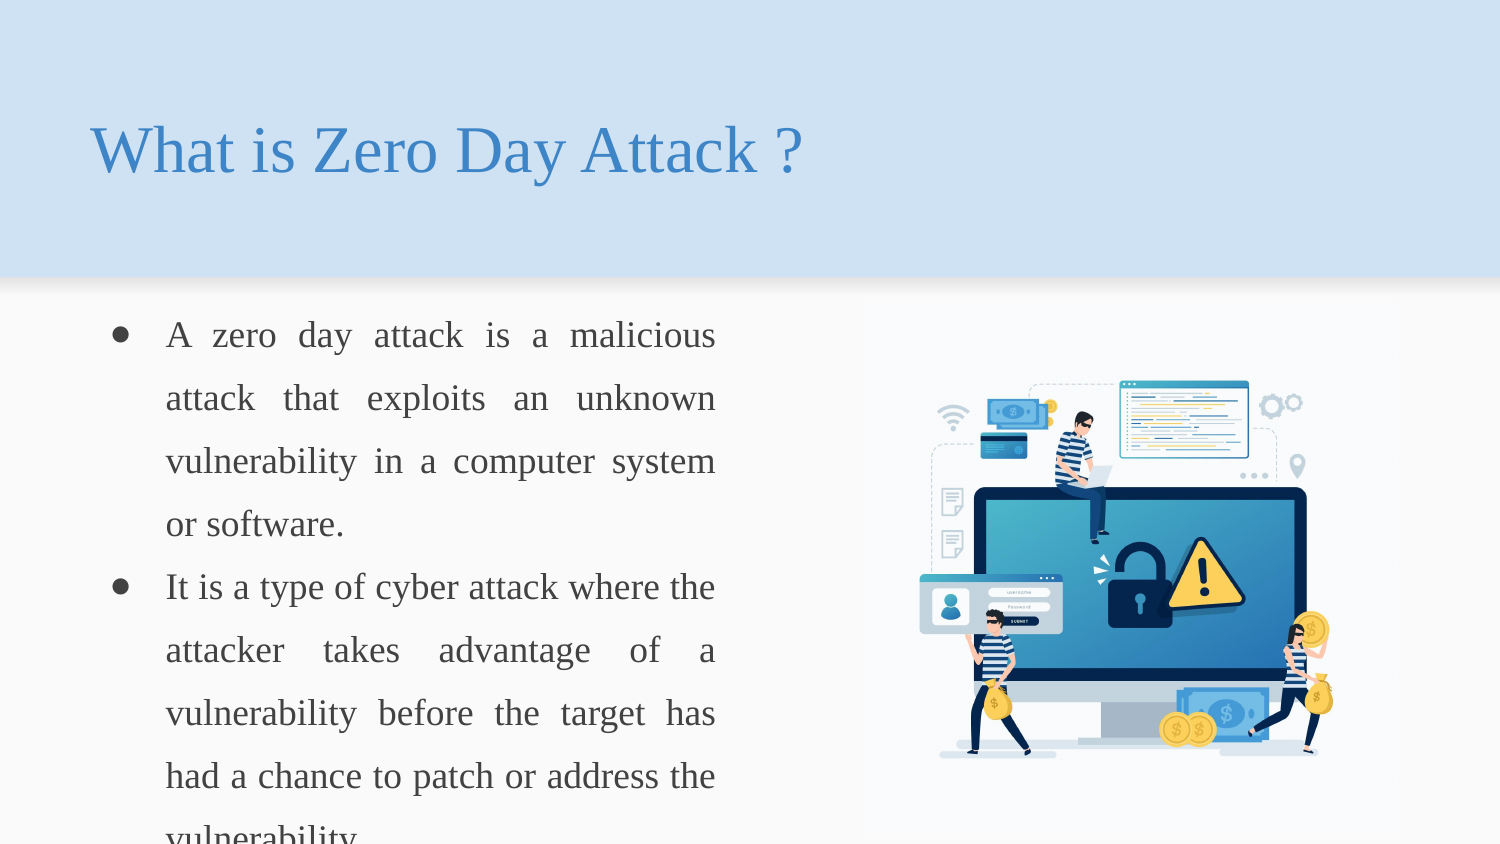

What is Zero Day Attack ?
# A zero day attack is a malicious attack that exploits an unknown vulnerability in a computer system or software.
It is a type of cyber attack where the attacker takes advantage of a vulnerability before the target has had a chance to patch or address the vulnerability.